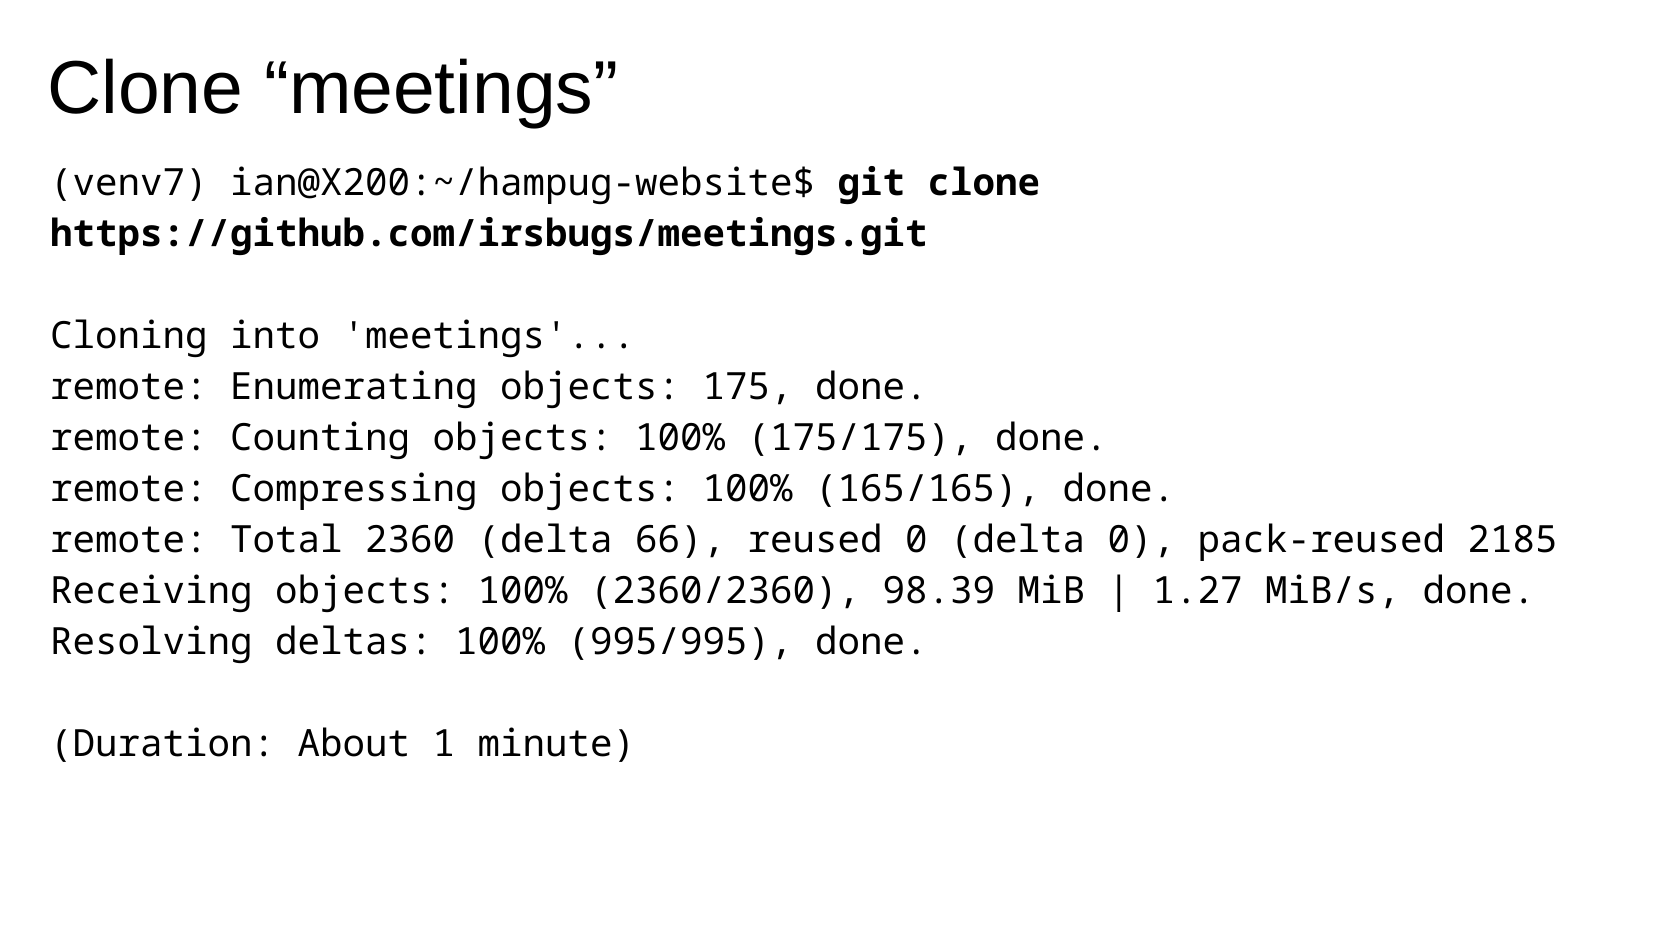

# Clone “meetings”
(venv7) ian@X200:~/hampug-website$ git clone https://github.com/irsbugs/meetings.git
Cloning into 'meetings'...
remote: Enumerating objects: 175, done.
remote: Counting objects: 100% (175/175), done.
remote: Compressing objects: 100% (165/165), done.
remote: Total 2360 (delta 66), reused 0 (delta 0), pack-reused 2185
Receiving objects: 100% (2360/2360), 98.39 MiB | 1.27 MiB/s, done.
Resolving deltas: 100% (995/995), done.
(Duration: About 1 minute)